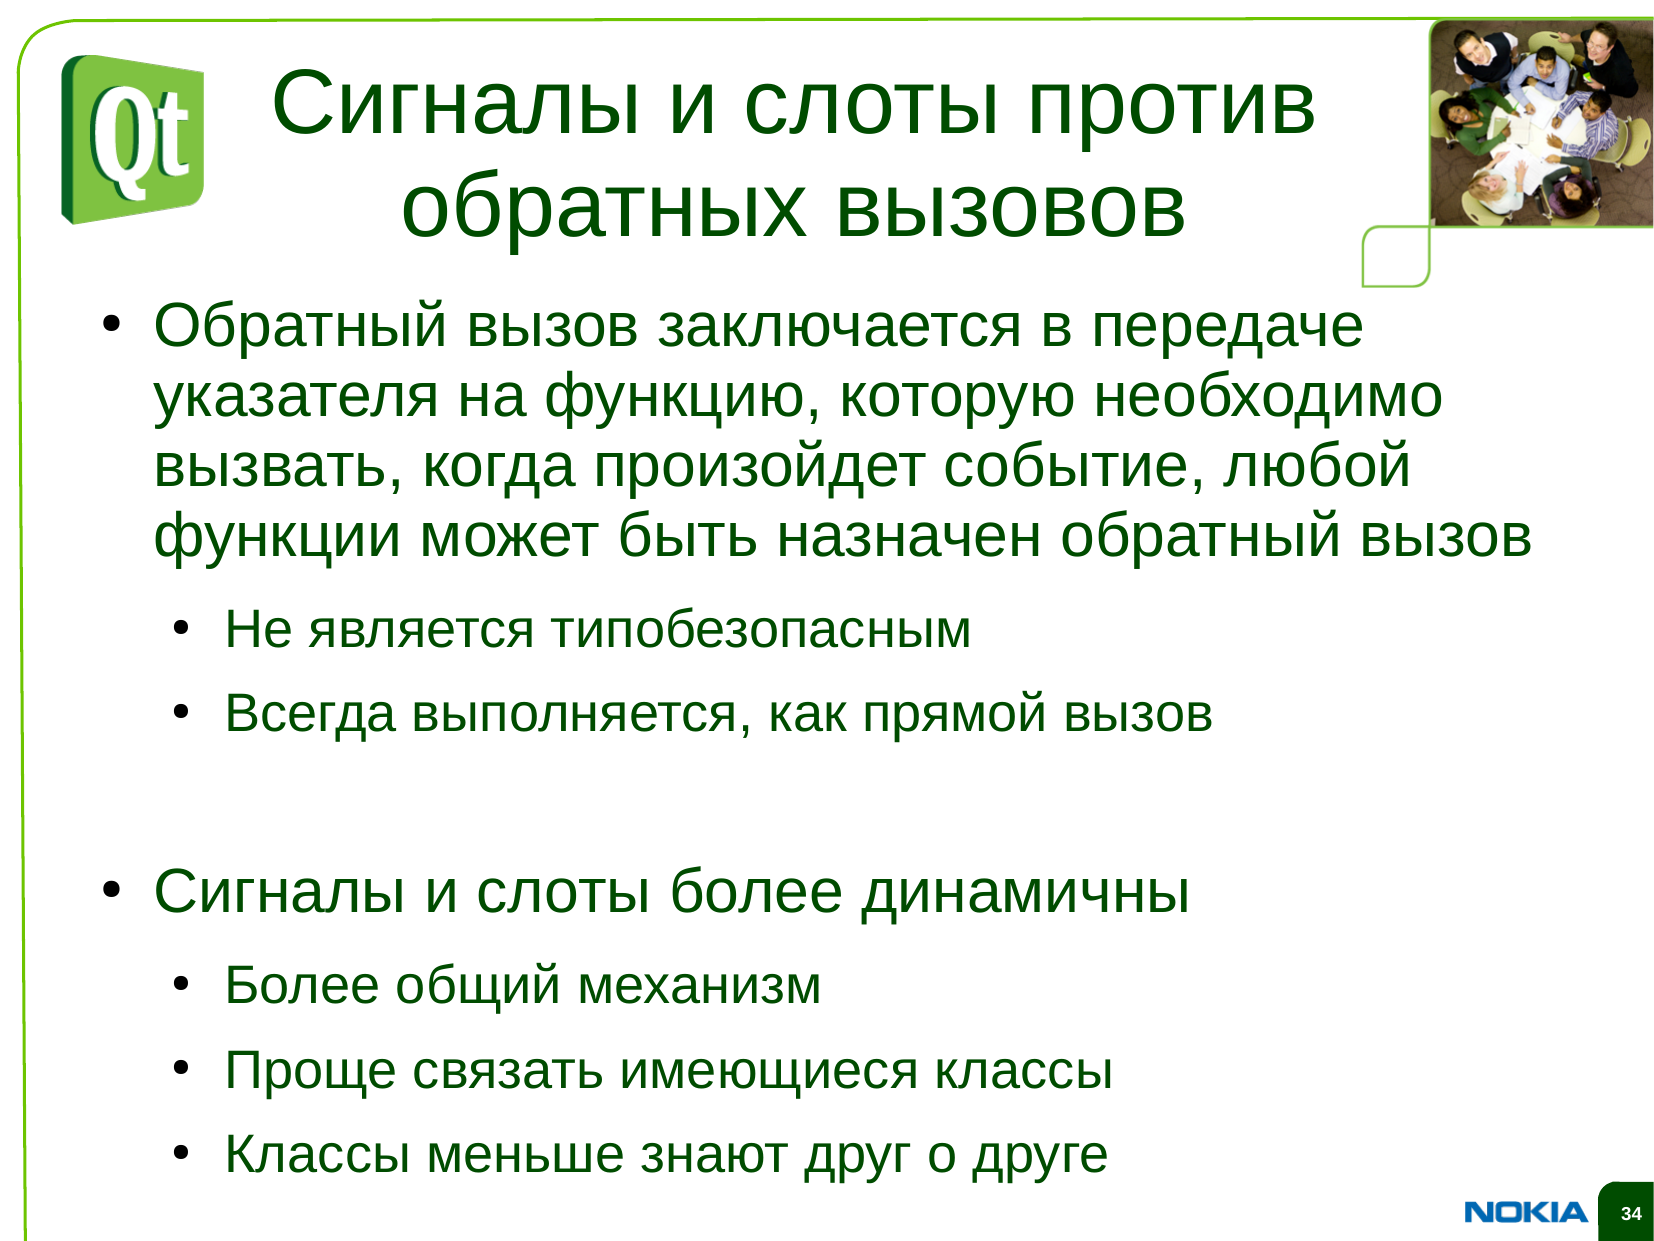

# Сигналы и слоты против обратных вызовов
Обратный вызов заключается в передаче указателя на функцию, которую необходимо вызвать, когда произойдет событие, любой функции может быть назначен обратный вызов
Не является типобезопасным
Всегда выполняется, как прямой вызов
Сигналы и слоты более динамичны
Более общий механизм
Проще связать имеющиеся классы
Классы меньше знают друг о друге